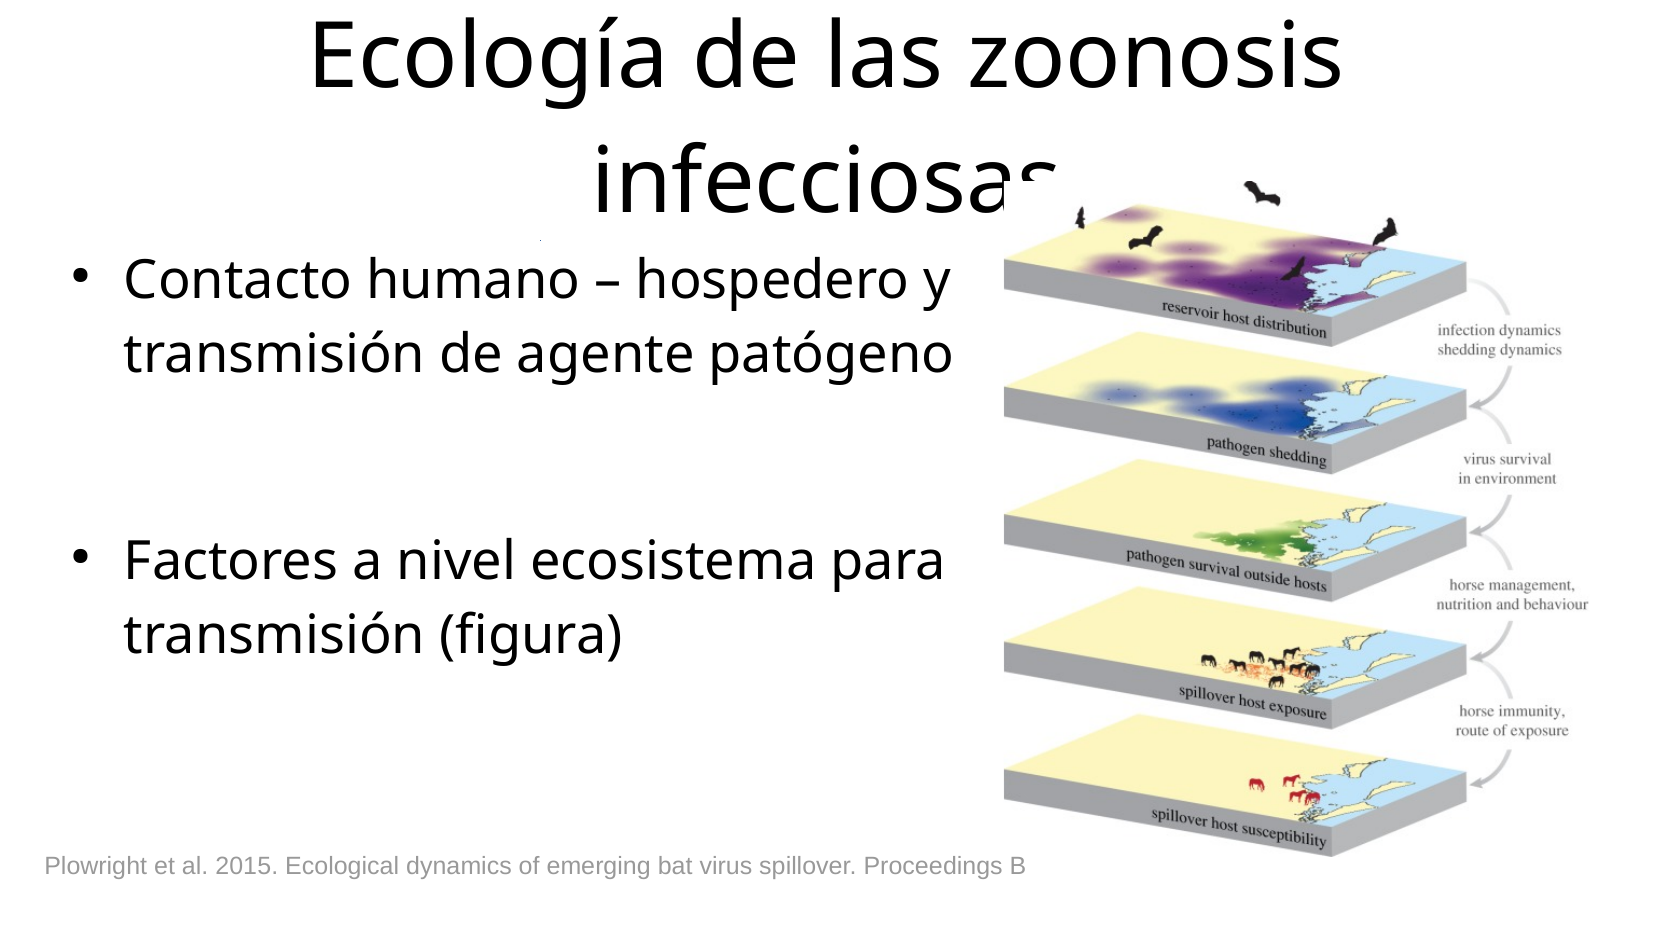

# Ecología de las zoonosis infecciosas
Contacto humano – hospedero y transmisión de agente patógeno
Factores a nivel ecosistema para transmisión (figura)
Plowright et al. 2015. Ecological dynamics of emerging bat virus spillover. Proceedings B